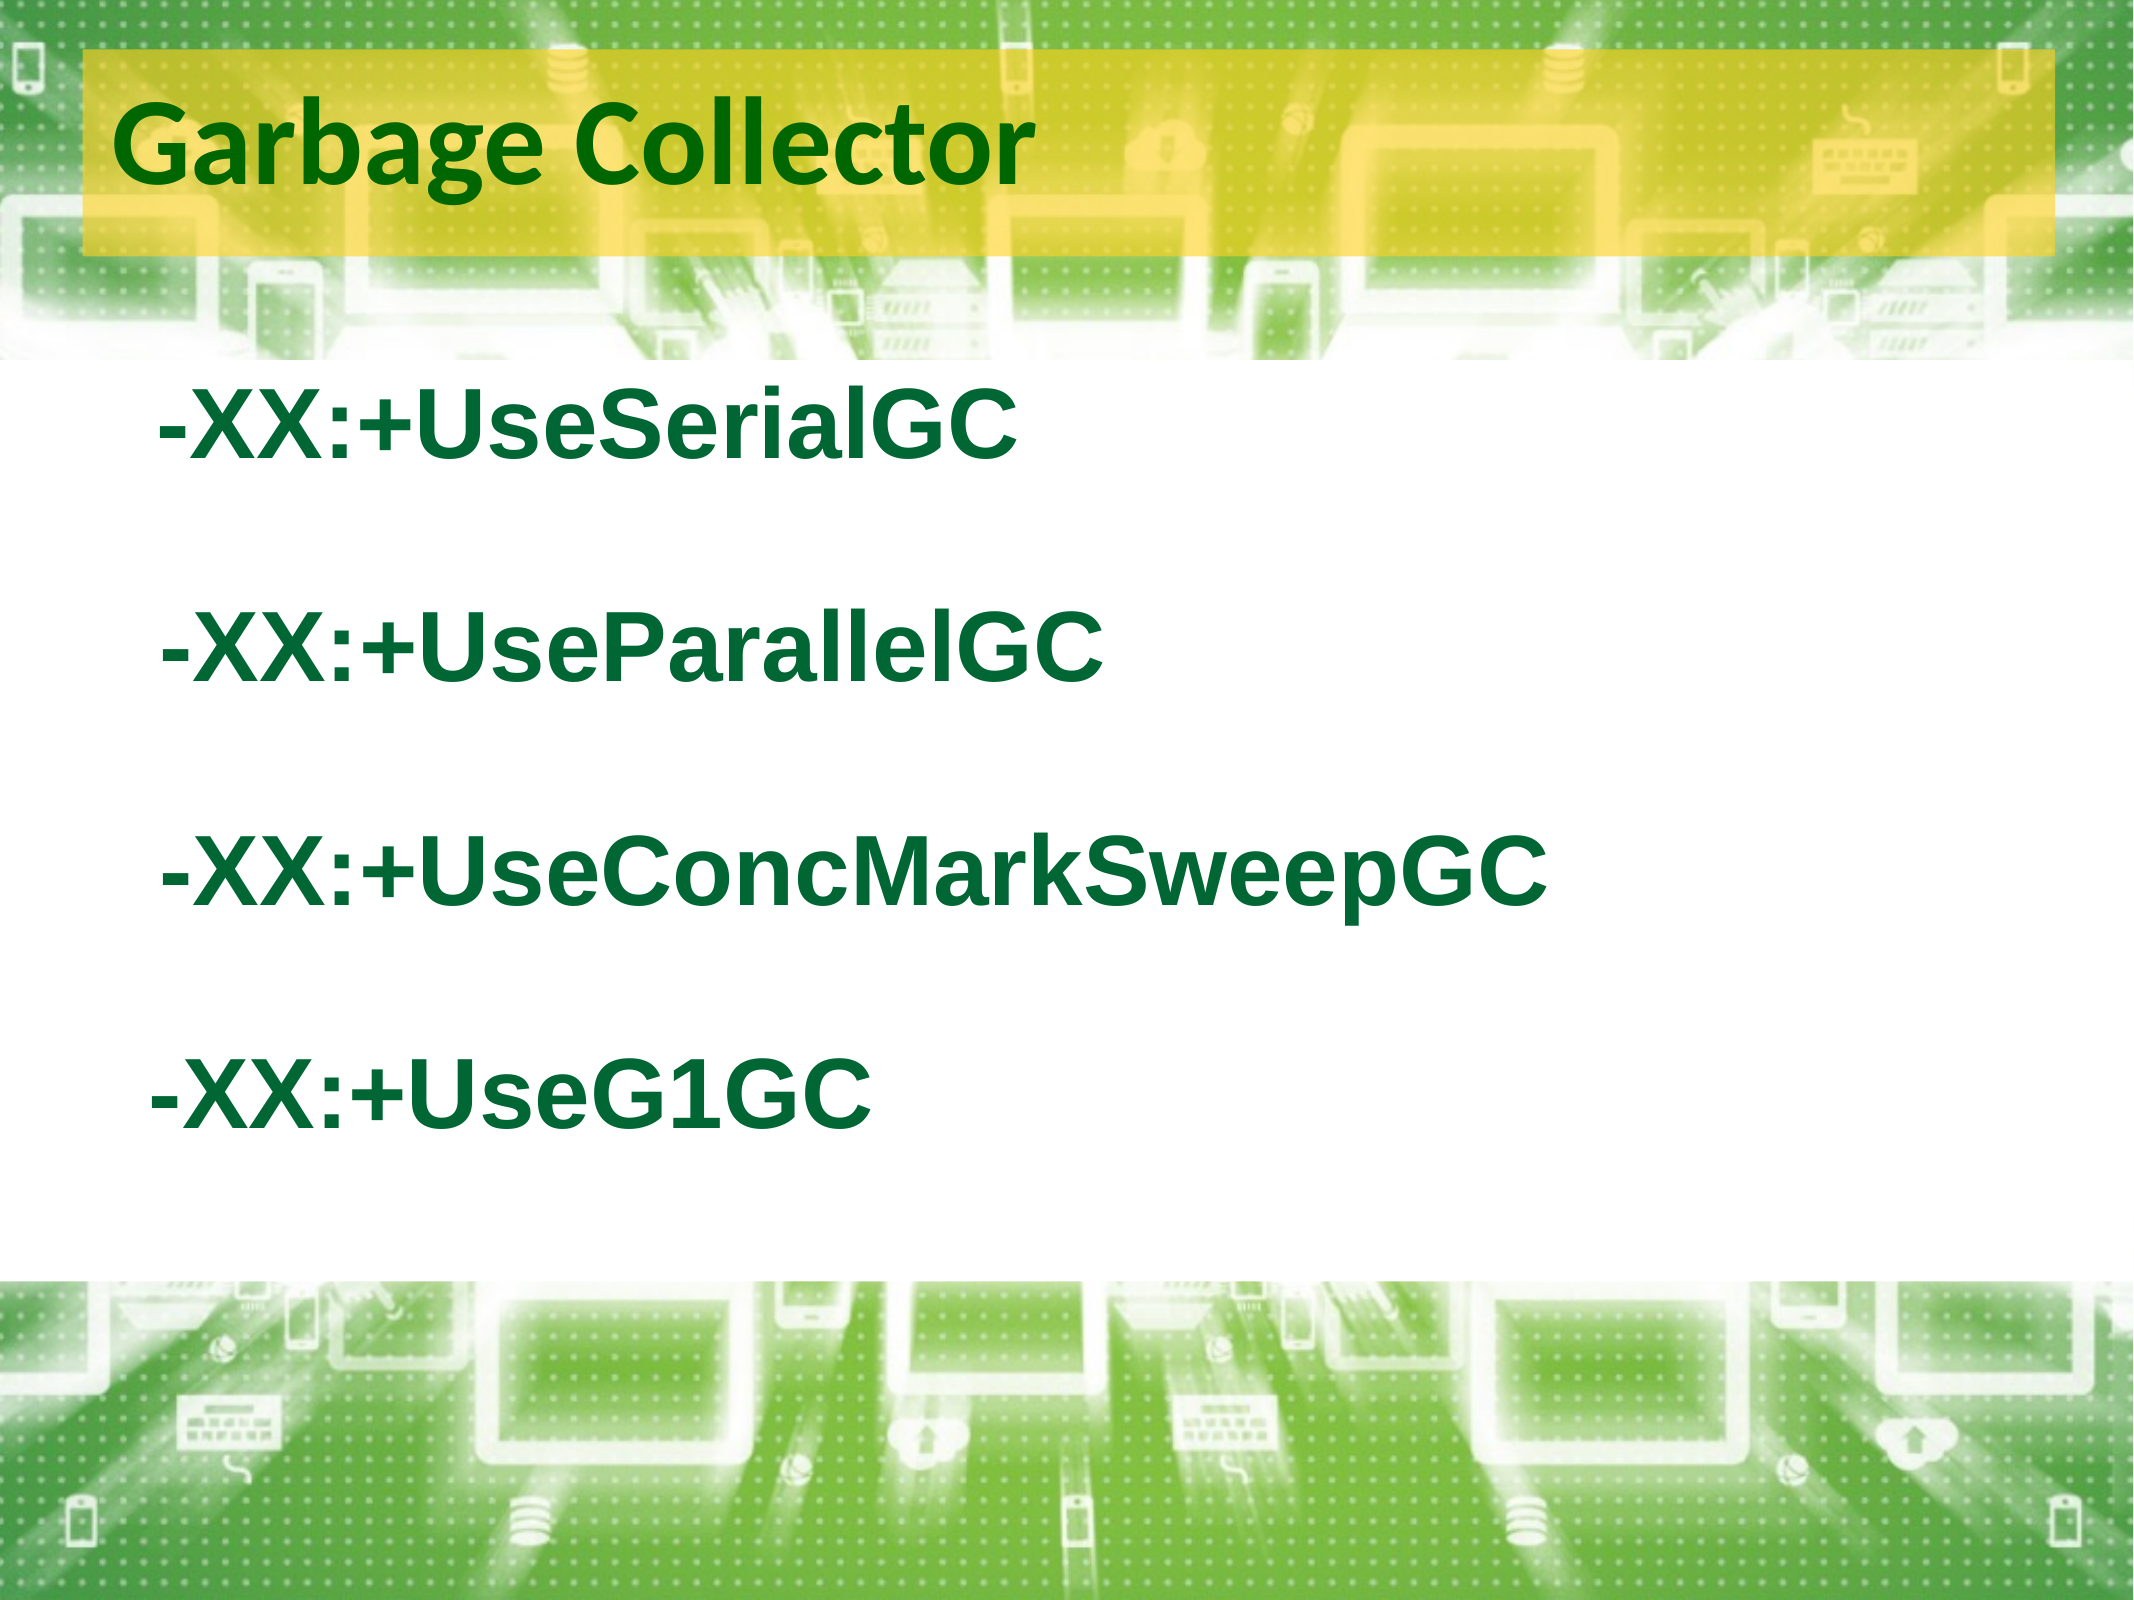

# Garbage Collector
-XX:+UseSerialGC
	-XX:+UseParallelGC
	-XX:+UseConcMarkSweepGC
 -XX:+UseG1GC